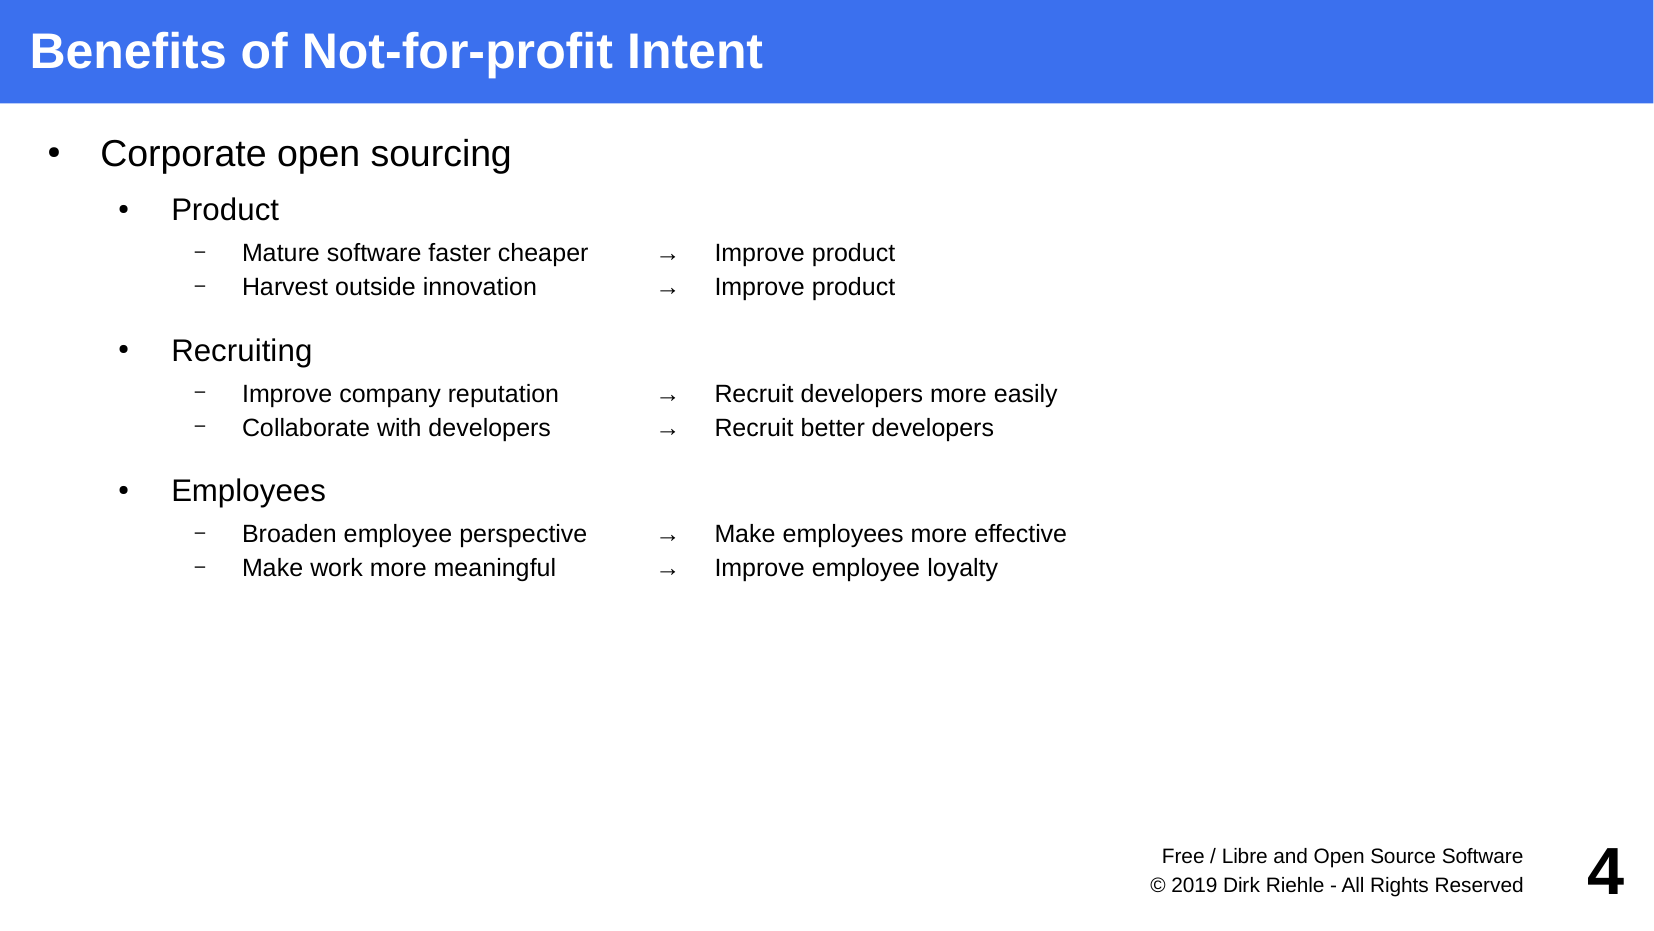

# Benefits of Not-for-profit Intent
Corporate open sourcing
Product
Mature software faster cheaper	→	Improve product
Harvest outside innovation	→	Improve product
Recruiting
Improve company reputation	→	Recruit developers more easily
Collaborate with developers	→	Recruit better developers
Employees
Broaden employee perspective	→	Make employees more effective
Make work more meaningful	→	Improve employee loyalty
Free / Libre and Open Source Software
4
© 2019 Dirk Riehle - All Rights Reserved